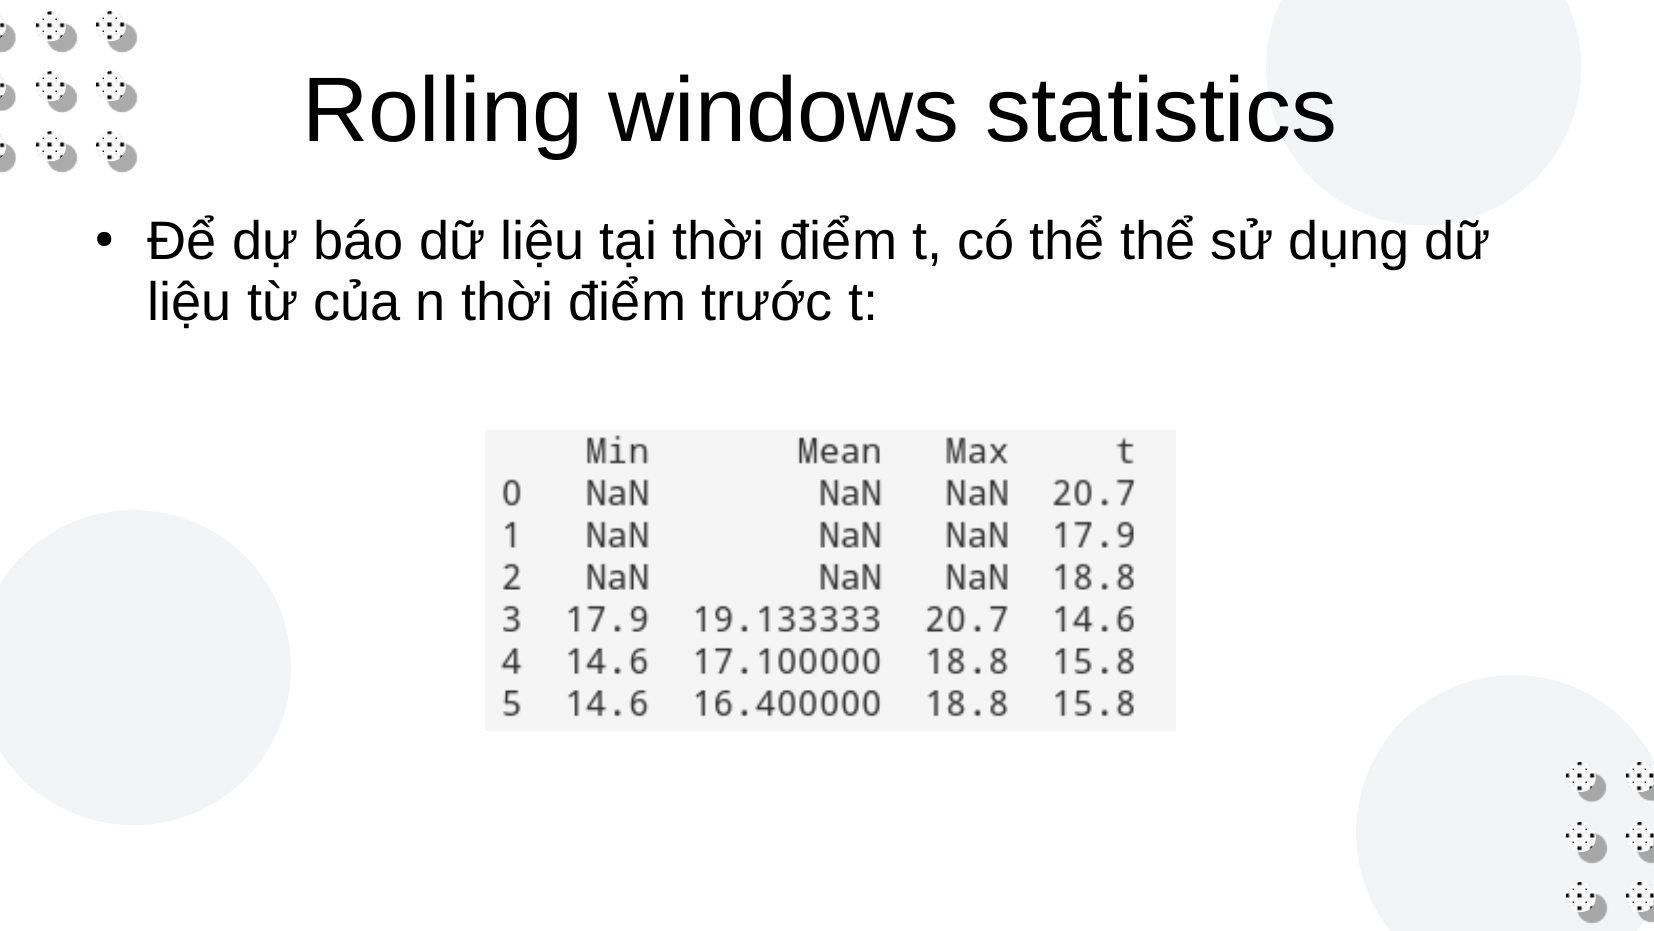

# Rolling windows statistics
Để dự báo dữ liệu tại thời điểm t, có thể thể sử dụng dữ liệu từ của n thời điểm trước t: